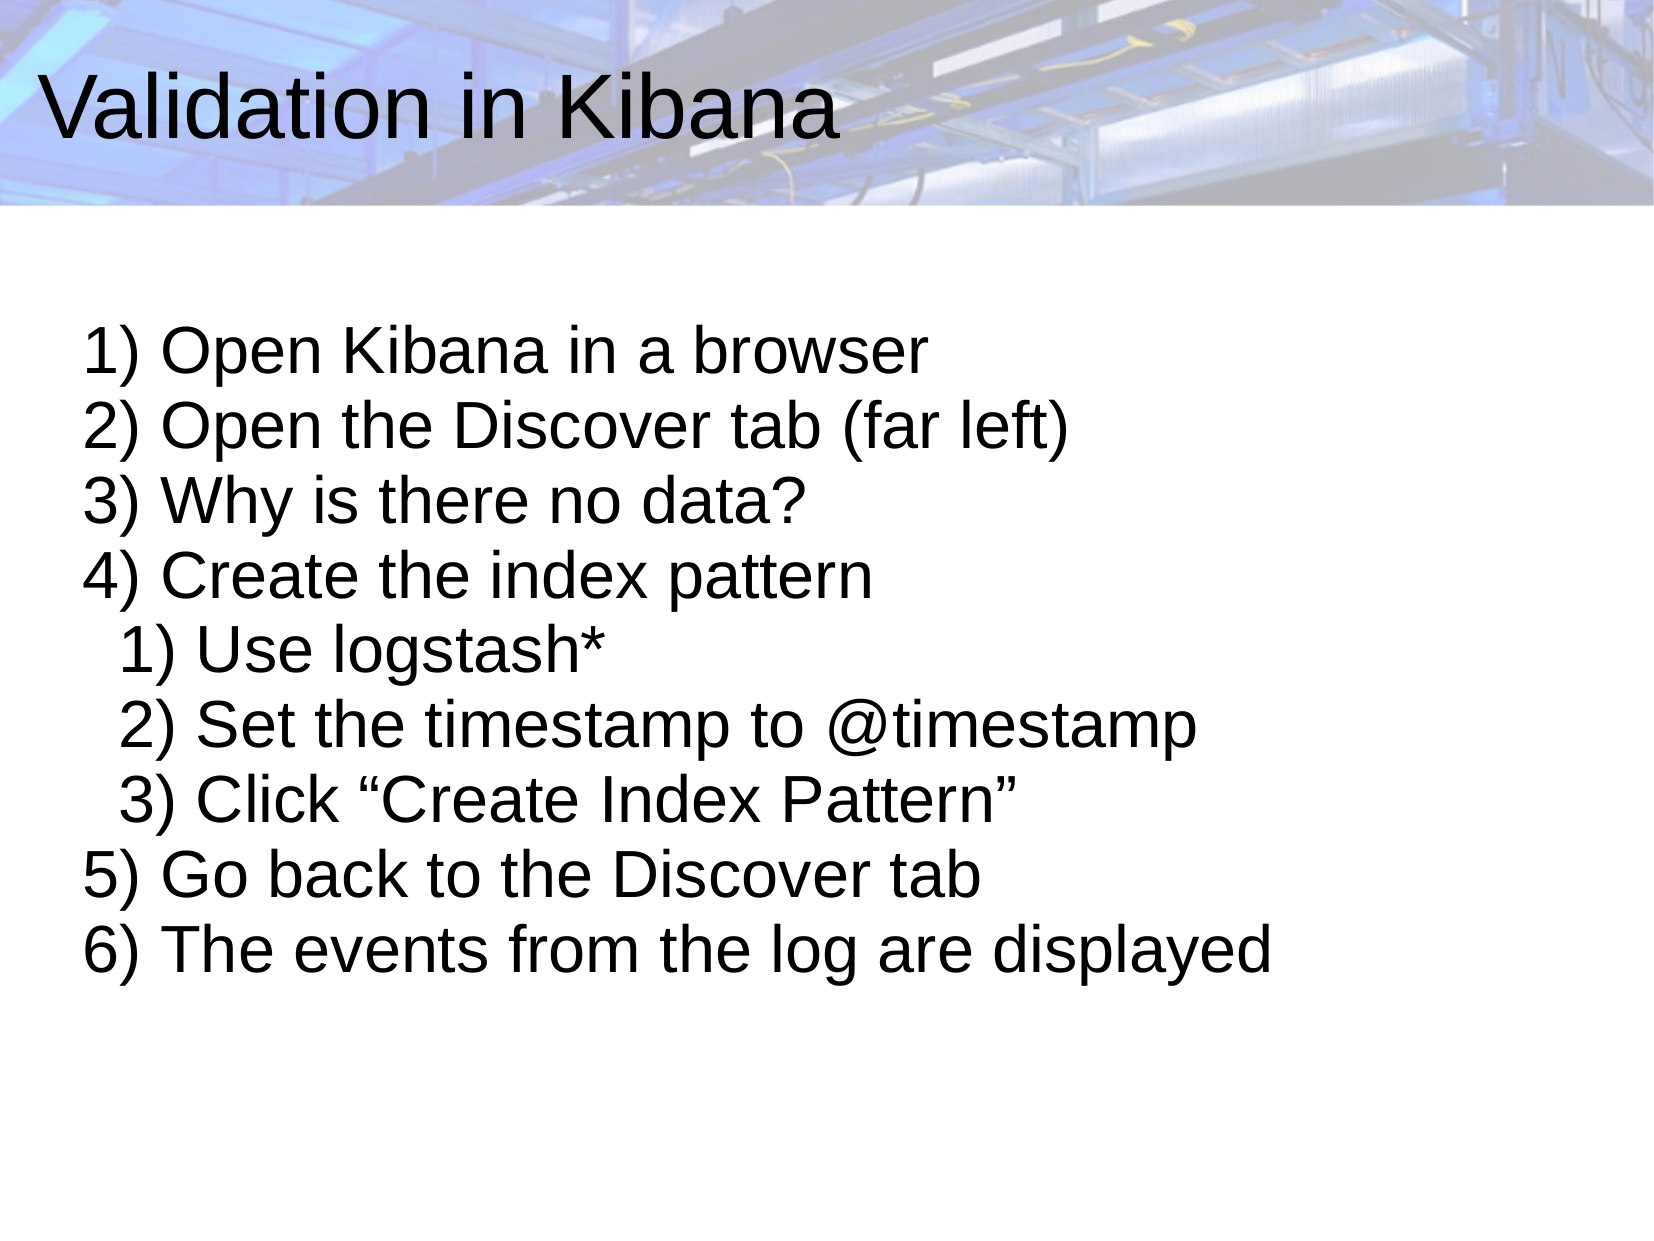

# Validation in Kibana
 Open Kibana in a browser
 Open the Discover tab (far left)
 Why is there no data?
 Create the index pattern
 Use logstash*
 Set the timestamp to @timestamp
 Click “Create Index Pattern”
 Go back to the Discover tab
 The events from the log are displayed